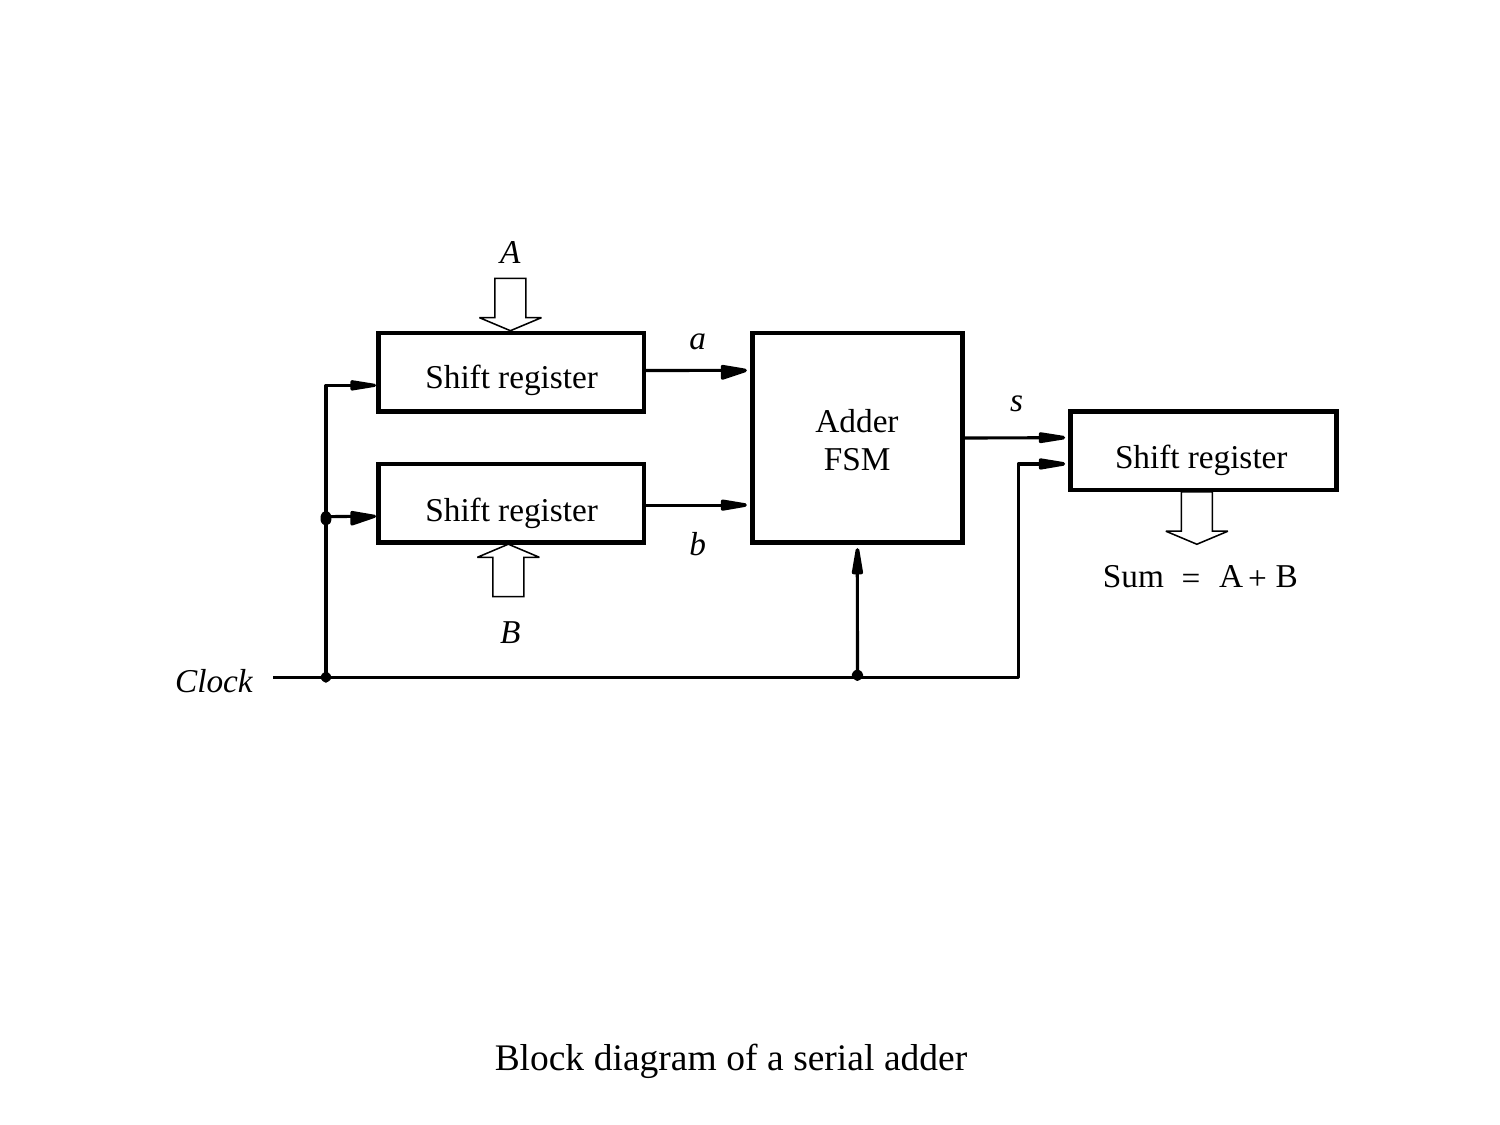

A
a
Shift register
s
Adder
Shift register
FSM
Shift register
b
Sum
A
B
=
+
B
Clock
Block diagram of a serial adder